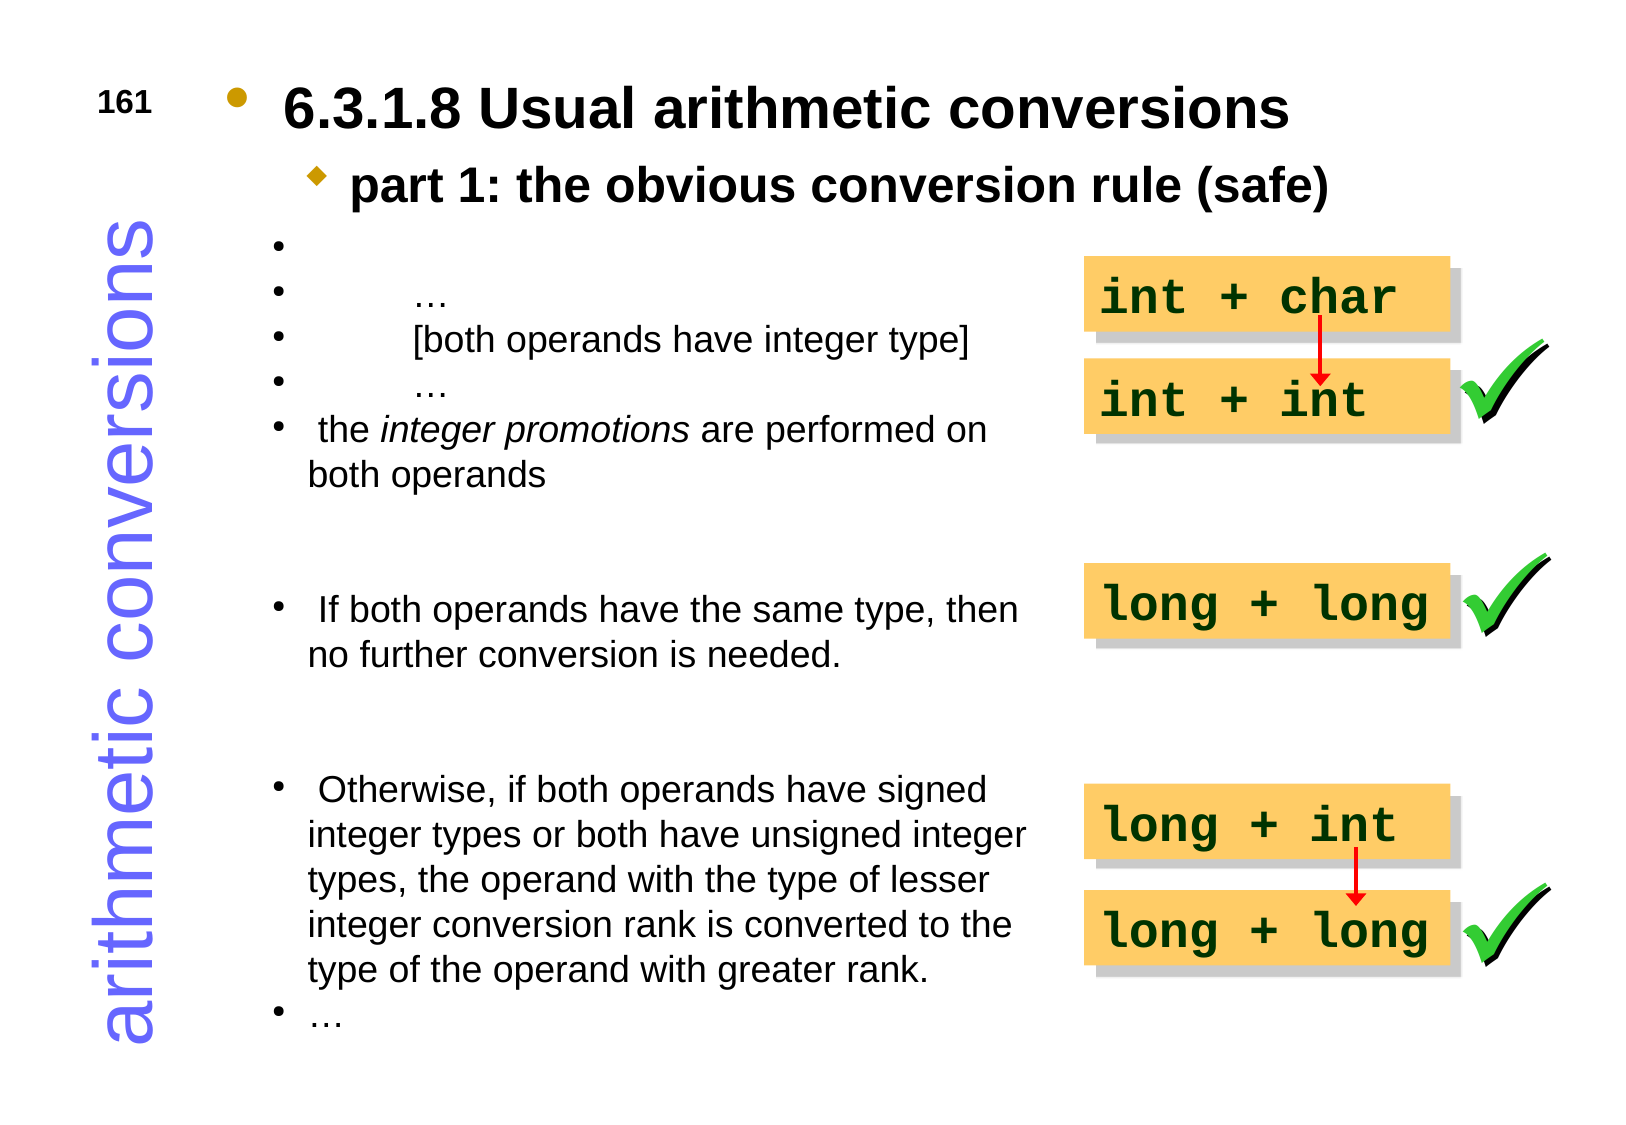

161
# 6.3.1.8 Usual arithmetic conversions
part 1: the obvious conversion rule (safe)
 …
 [both operands have integer type]
 …
 the integer promotions are performed on both operands
 If both operands have the same type, then no further conversion is needed.
 Otherwise, if both operands have signed integer types or both have unsigned integer types, the operand with the type of lesser integer conversion rank is converted to the type of the operand with greater rank.
…
int + char

int + int
arithmetic conversions

long + long
long + int

long + long